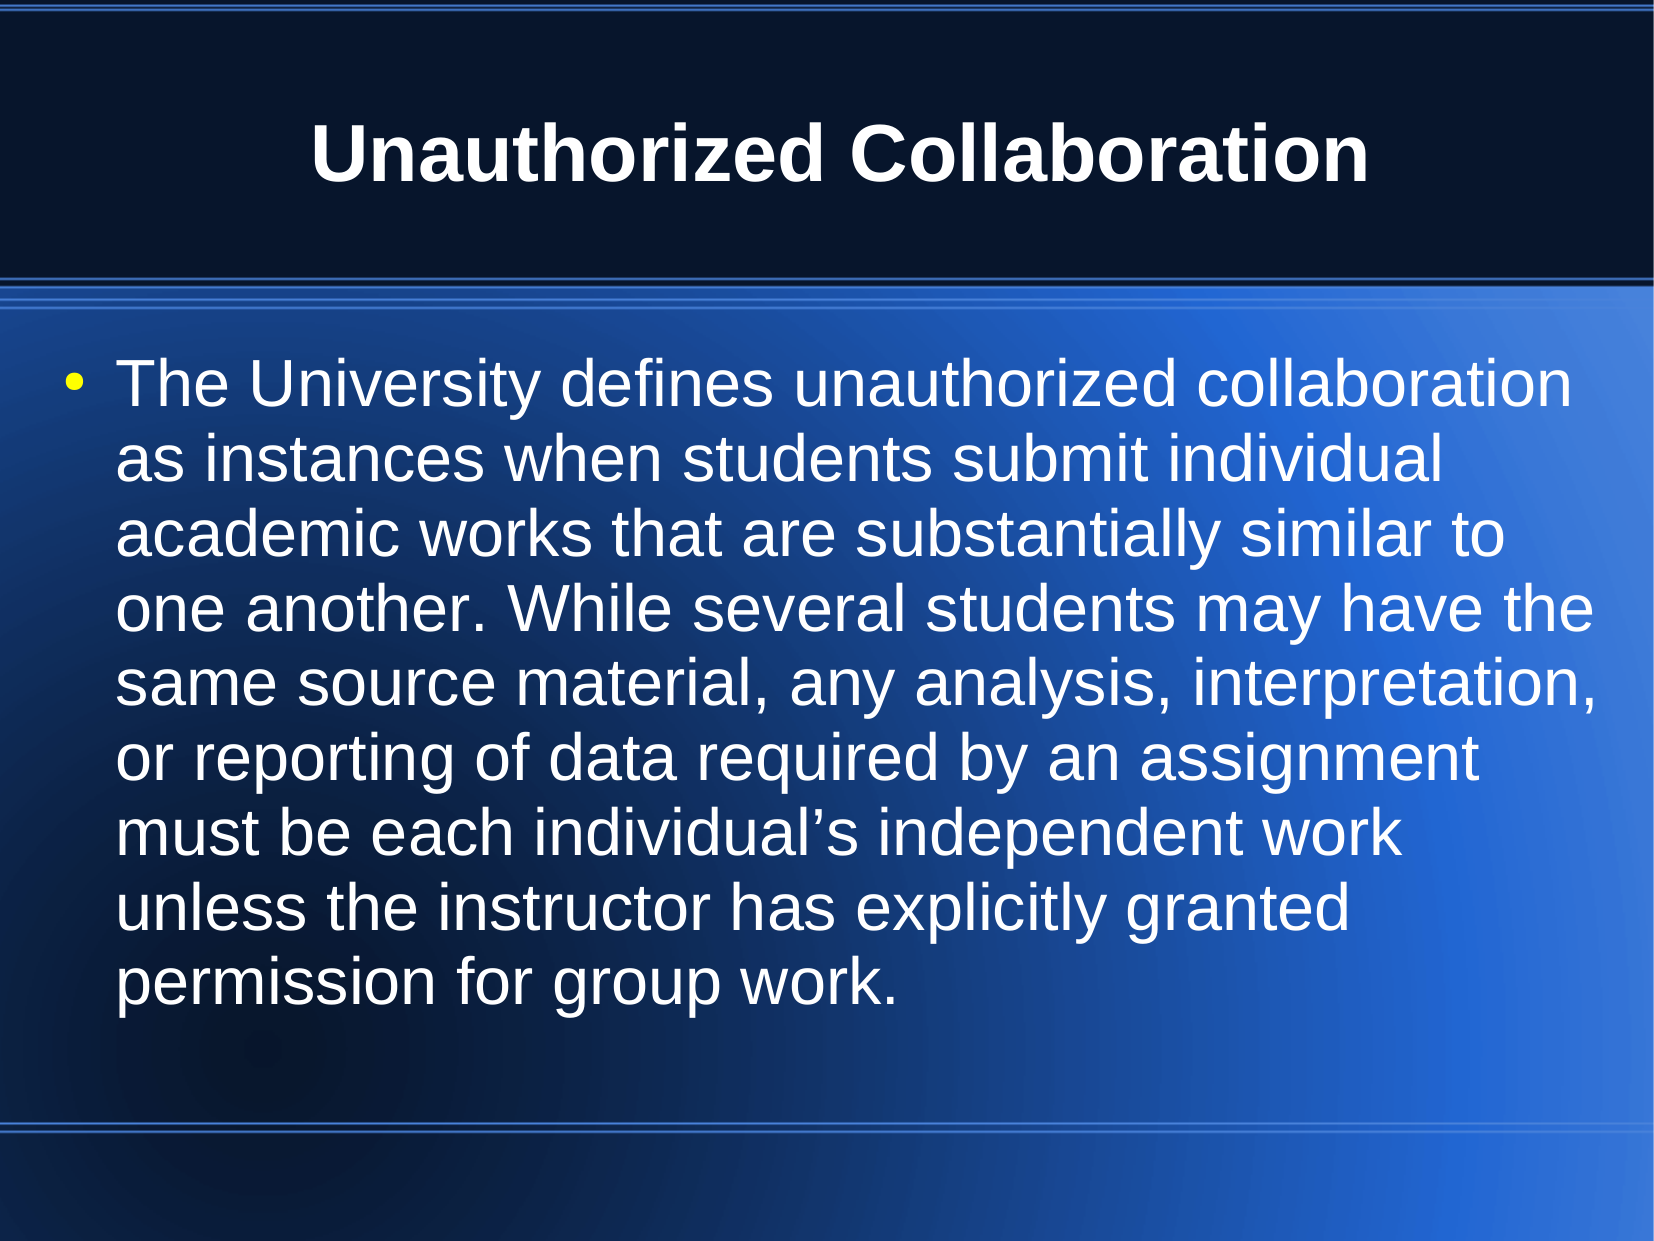

# Unauthorized Collaboration
The University defines unauthorized collaboration as instances when students submit individual academic works that are substantially similar to one another. While several students may have the same source material, any analysis, interpretation, or reporting of data required by an assignment must be each individual’s independent work unless the instructor has explicitly granted permission for group work.